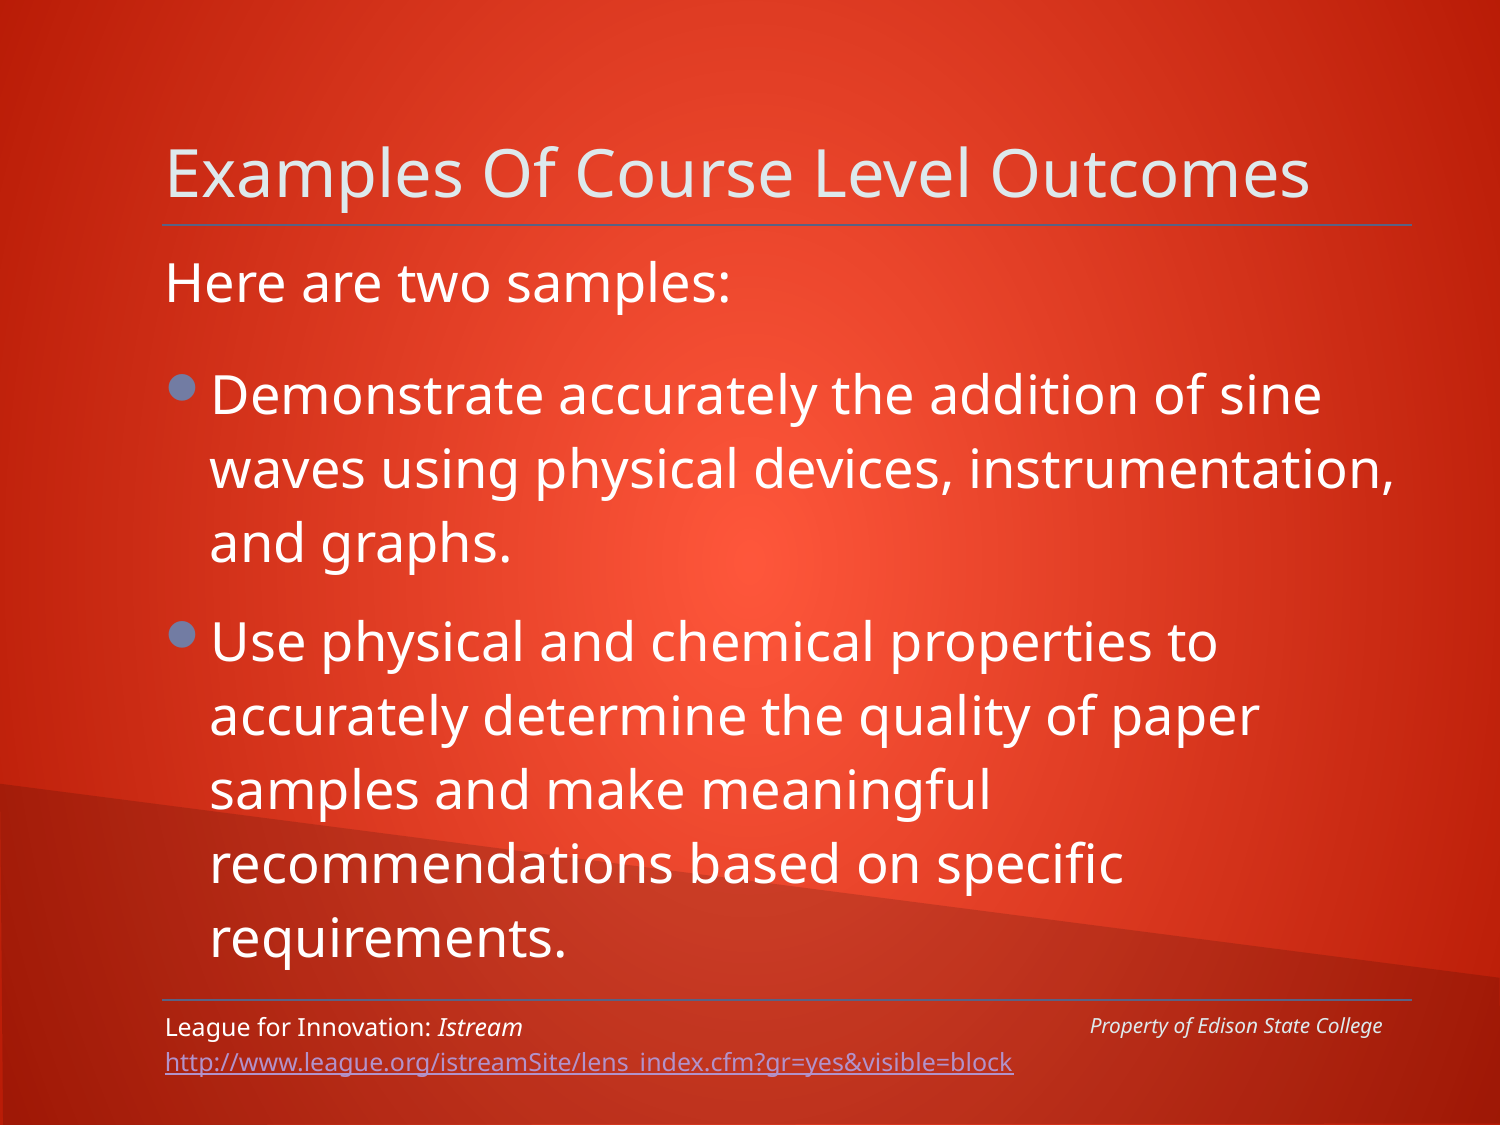

# Examples Of Course Level Outcomes
Here are two samples:
Demonstrate accurately the addition of sine waves using physical devices, instrumentation, and graphs.
Use physical and chemical properties to accurately determine the quality of paper samples and make meaningful recommendations based on specific requirements.
Property of Edison State College
League for Innovation: Istream http://www.league.org/istreamSite/lens_index.cfm?gr=yes&visible=block